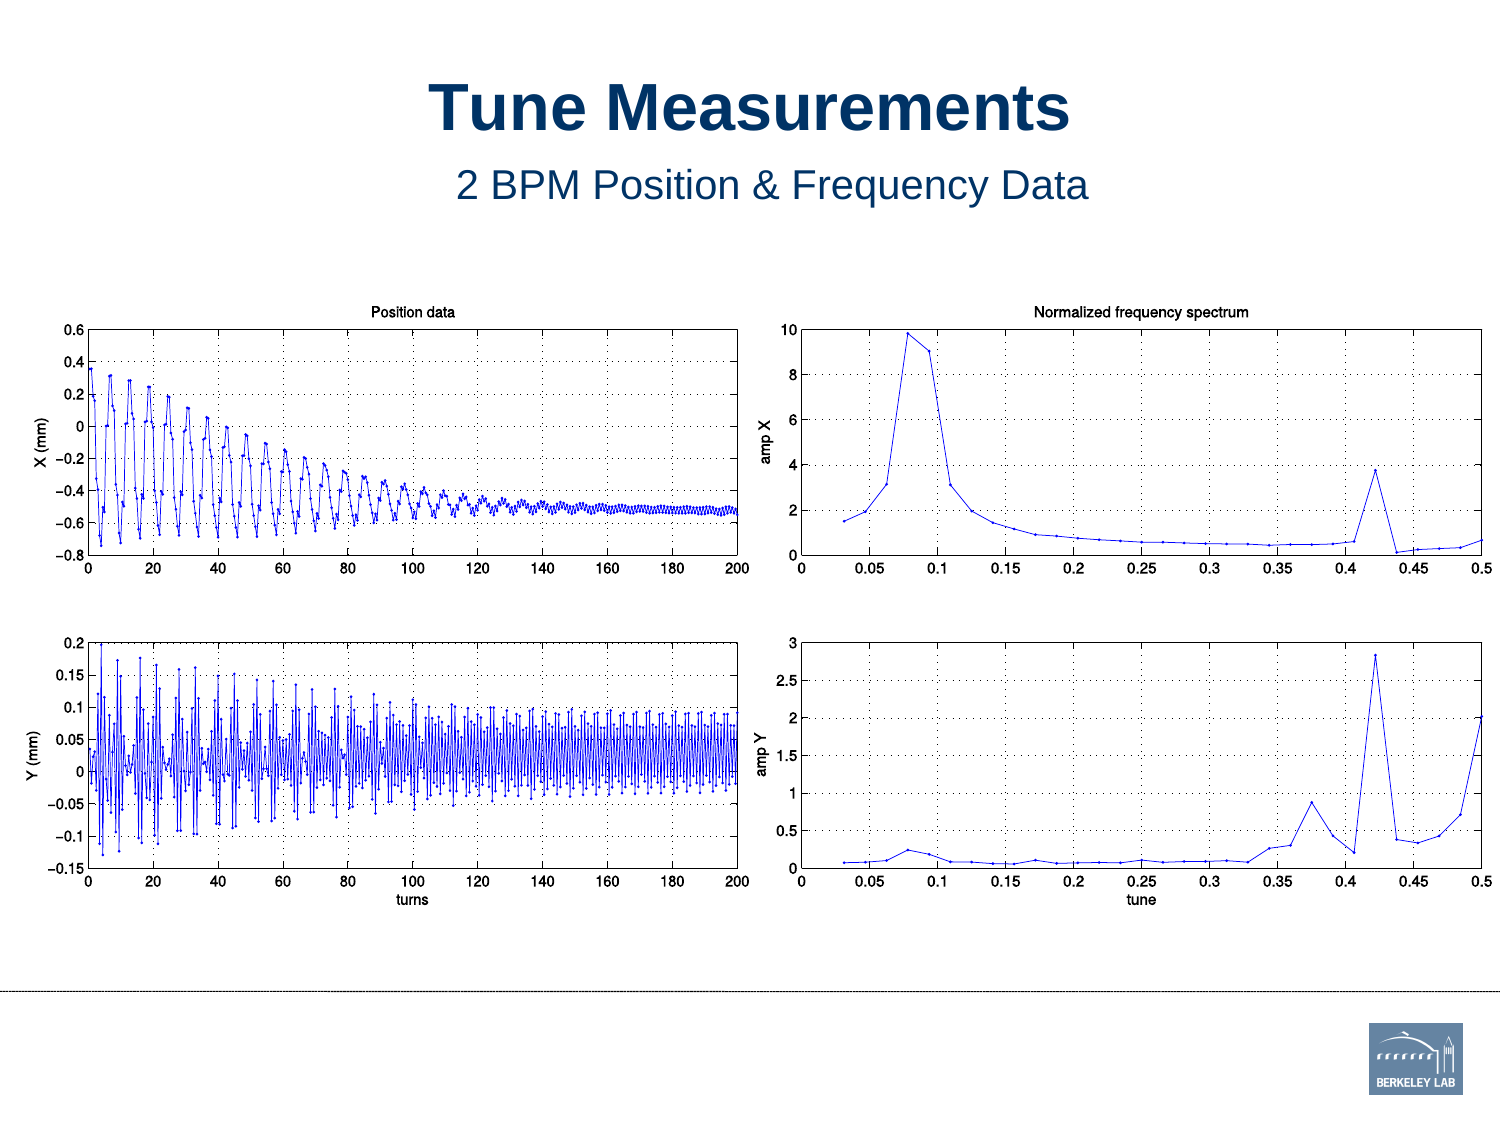

# Tune Measurements
2 BPM Position & Frequency Data